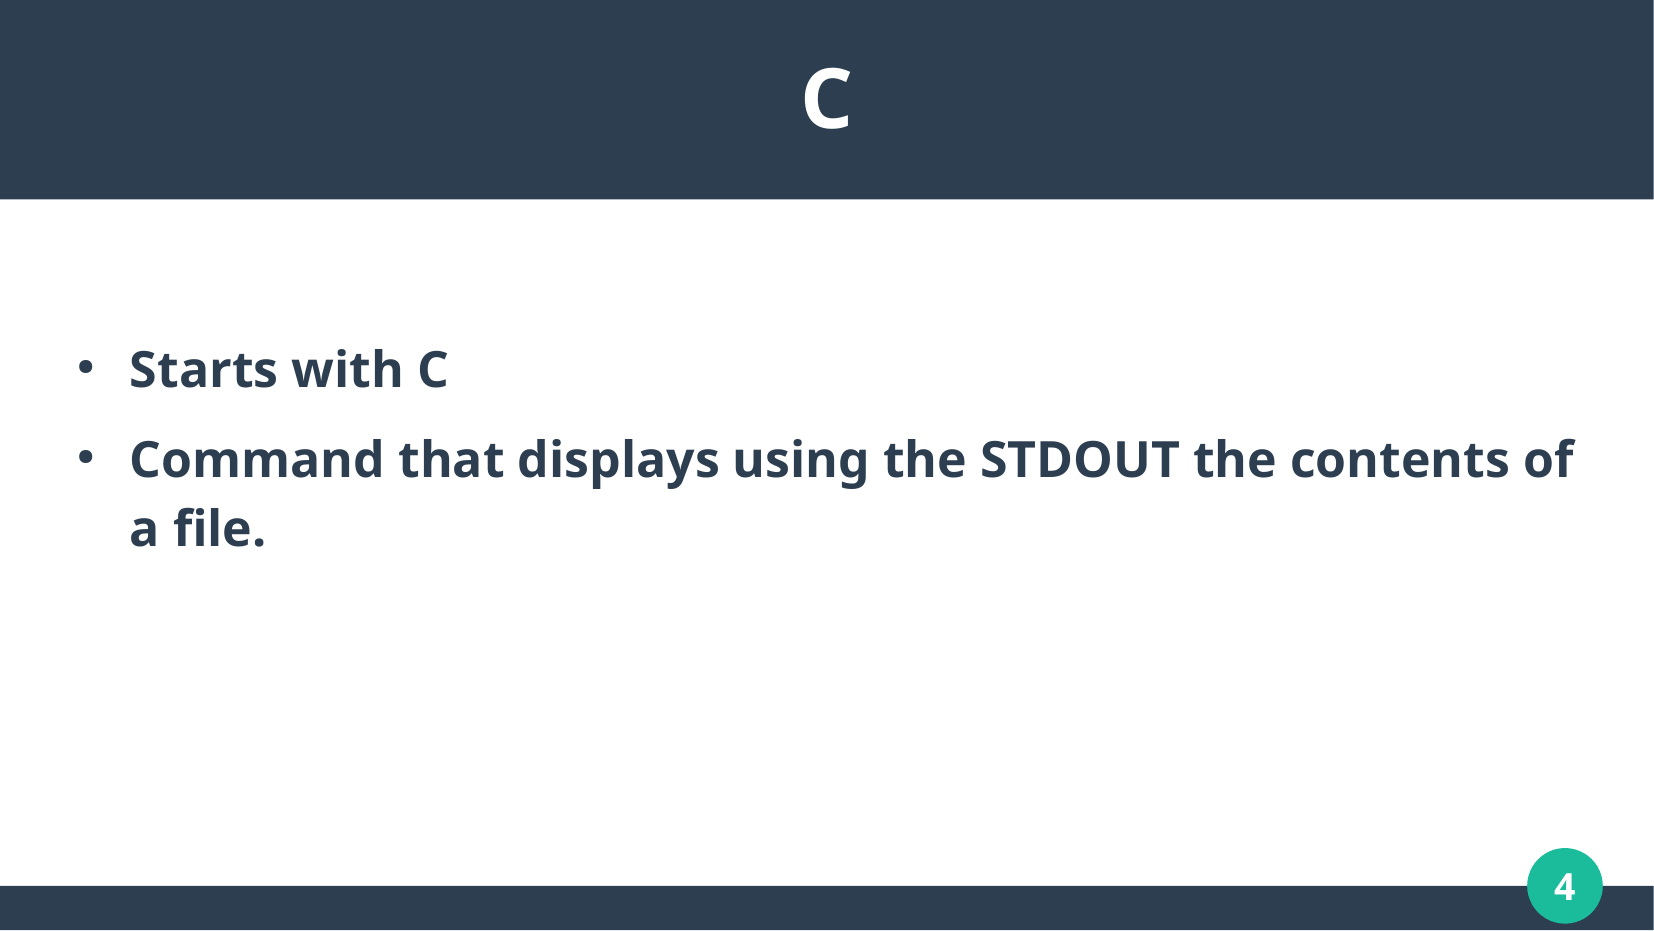

# C
Starts with C
Command that displays using the STDOUT the contents of a file.